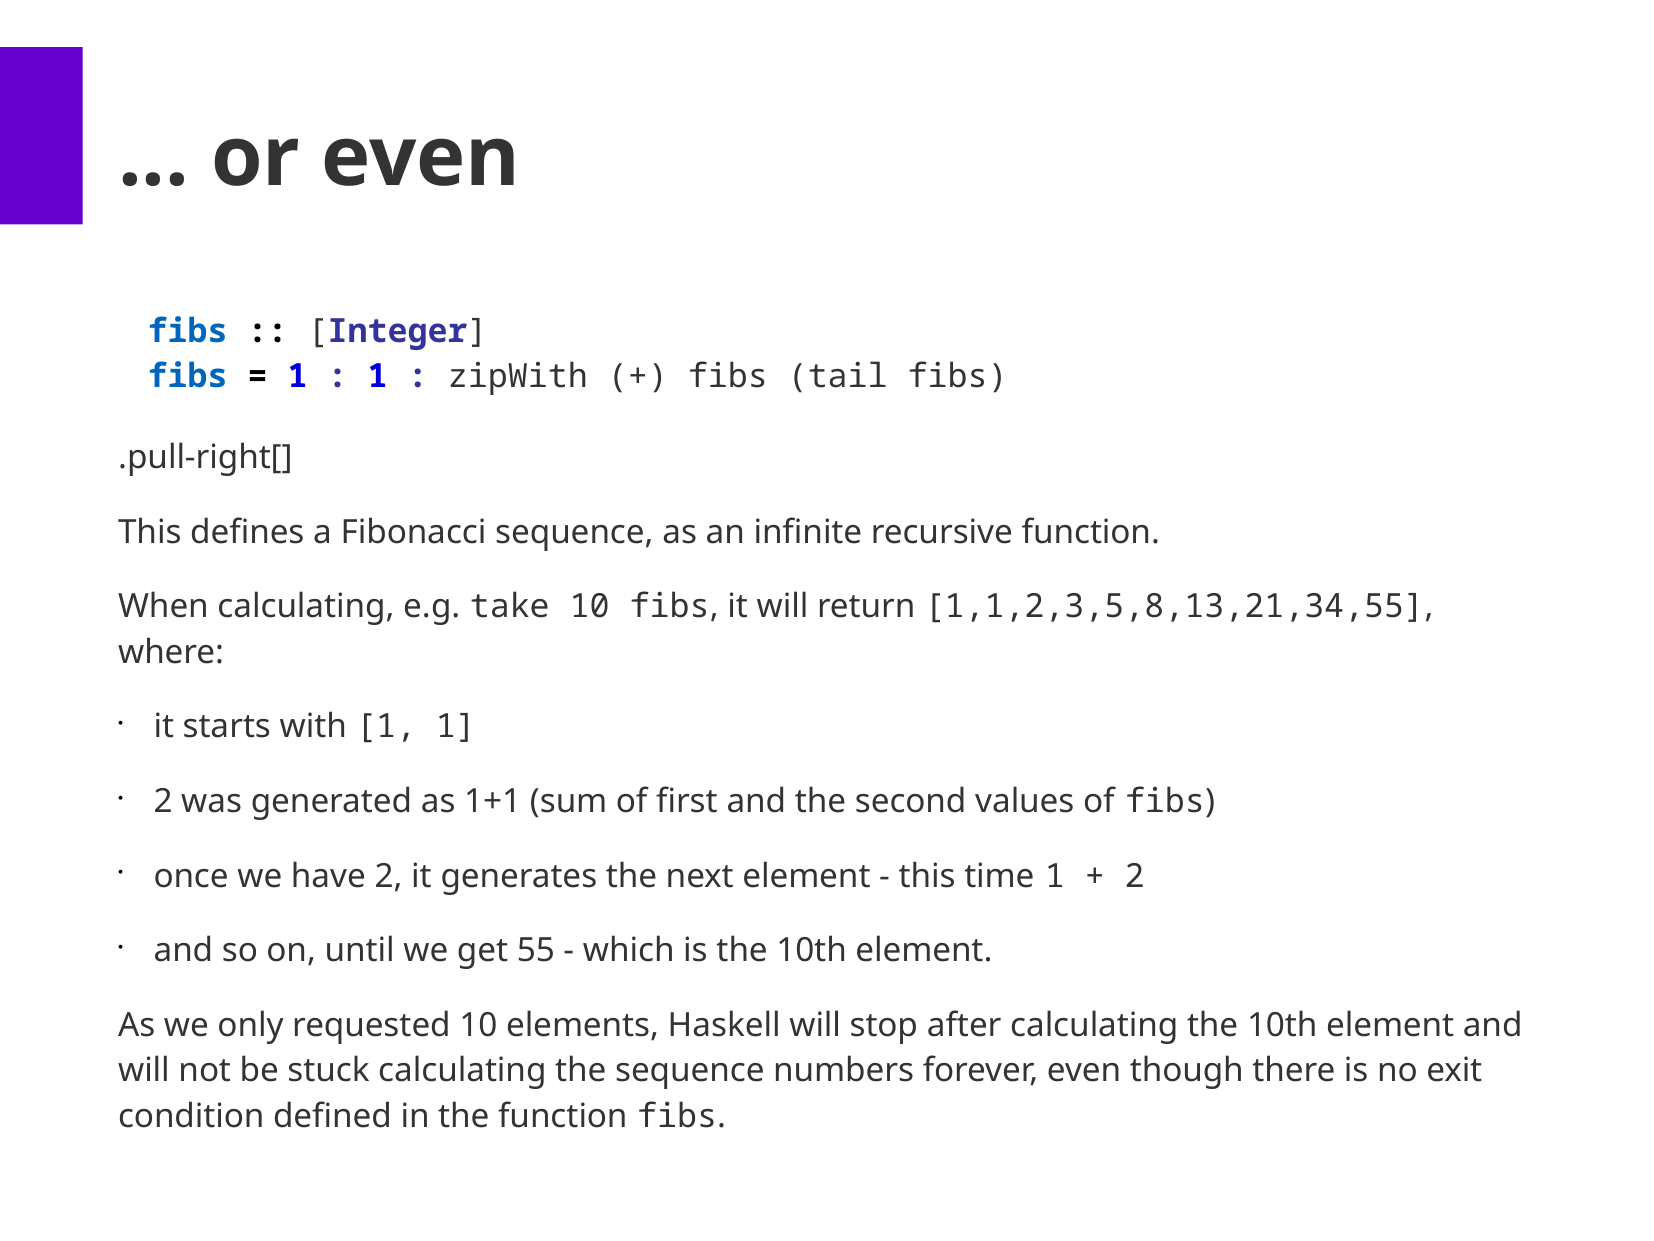

# ... or even
fibs :: [Integer]
fibs = 1 : 1 : zipWith (+) fibs (tail fibs)
.pull-right[]
This defines a Fibonacci sequence, as an infinite recursive function.
When calculating, e.g. take 10 fibs, it will return [1,1,2,3,5,8,13,21,34,55], where:
it starts with [1, 1]
2 was generated as 1+1 (sum of first and the second values of fibs)
once we have 2, it generates the next element - this time 1 + 2
and so on, until we get 55 - which is the 10th element.
As we only requested 10 elements, Haskell will stop after calculating the 10th element and will not be stuck calculating the sequence numbers forever, even though there is no exit condition defined in the function fibs.